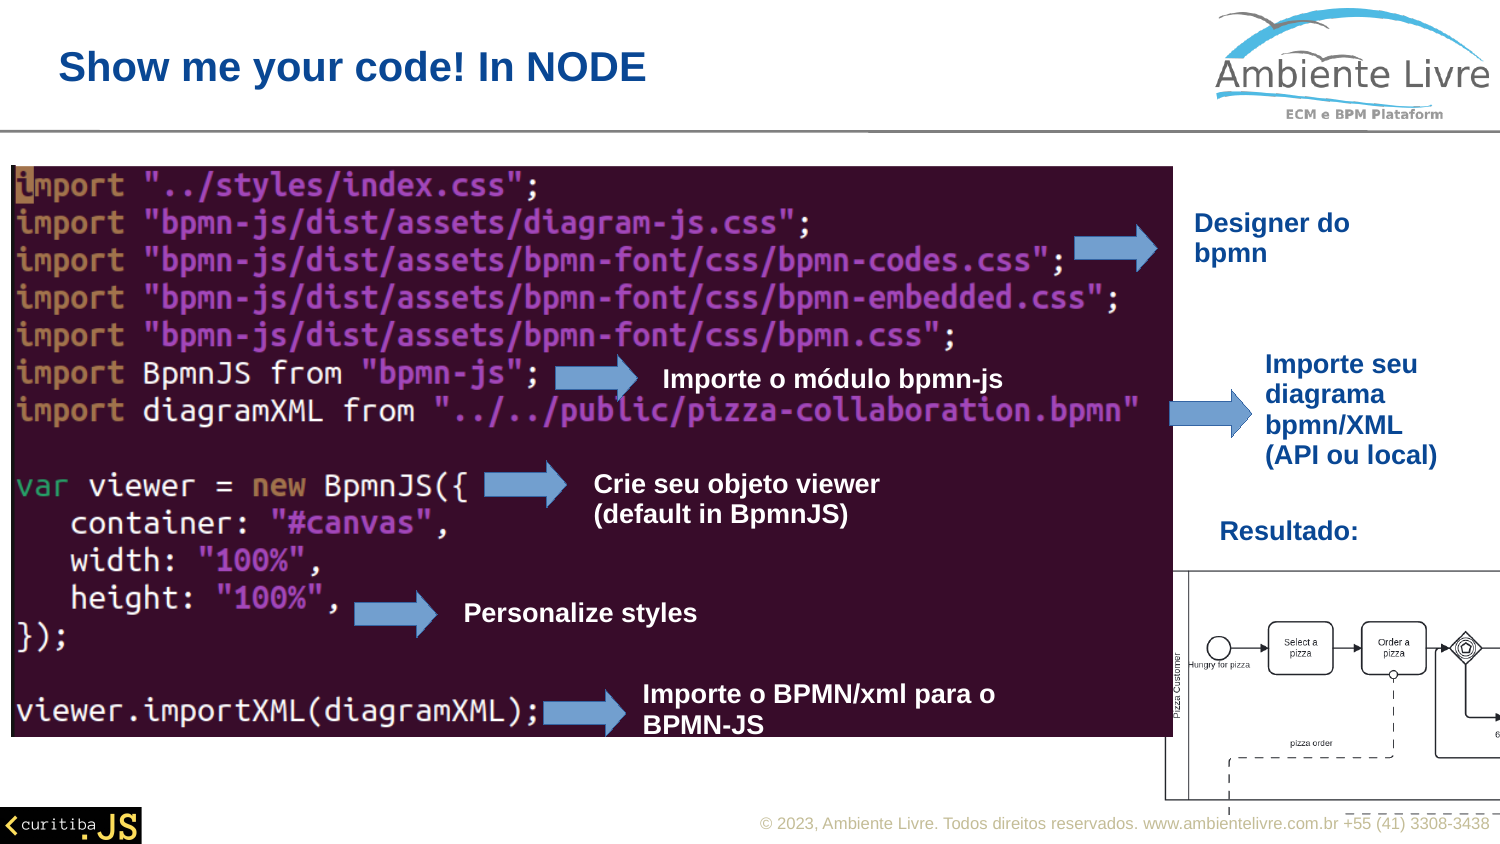

# Show me your code! In NODE
Designer do bpmn
Importe seu diagrama bpmn/XML (API ou local)
Importe o módulo bpmn-js
Crie seu objeto viewer (default in BpmnJS)
Resultado:
Personalize styles
Importe o BPMN/xml para o BPMN-JS